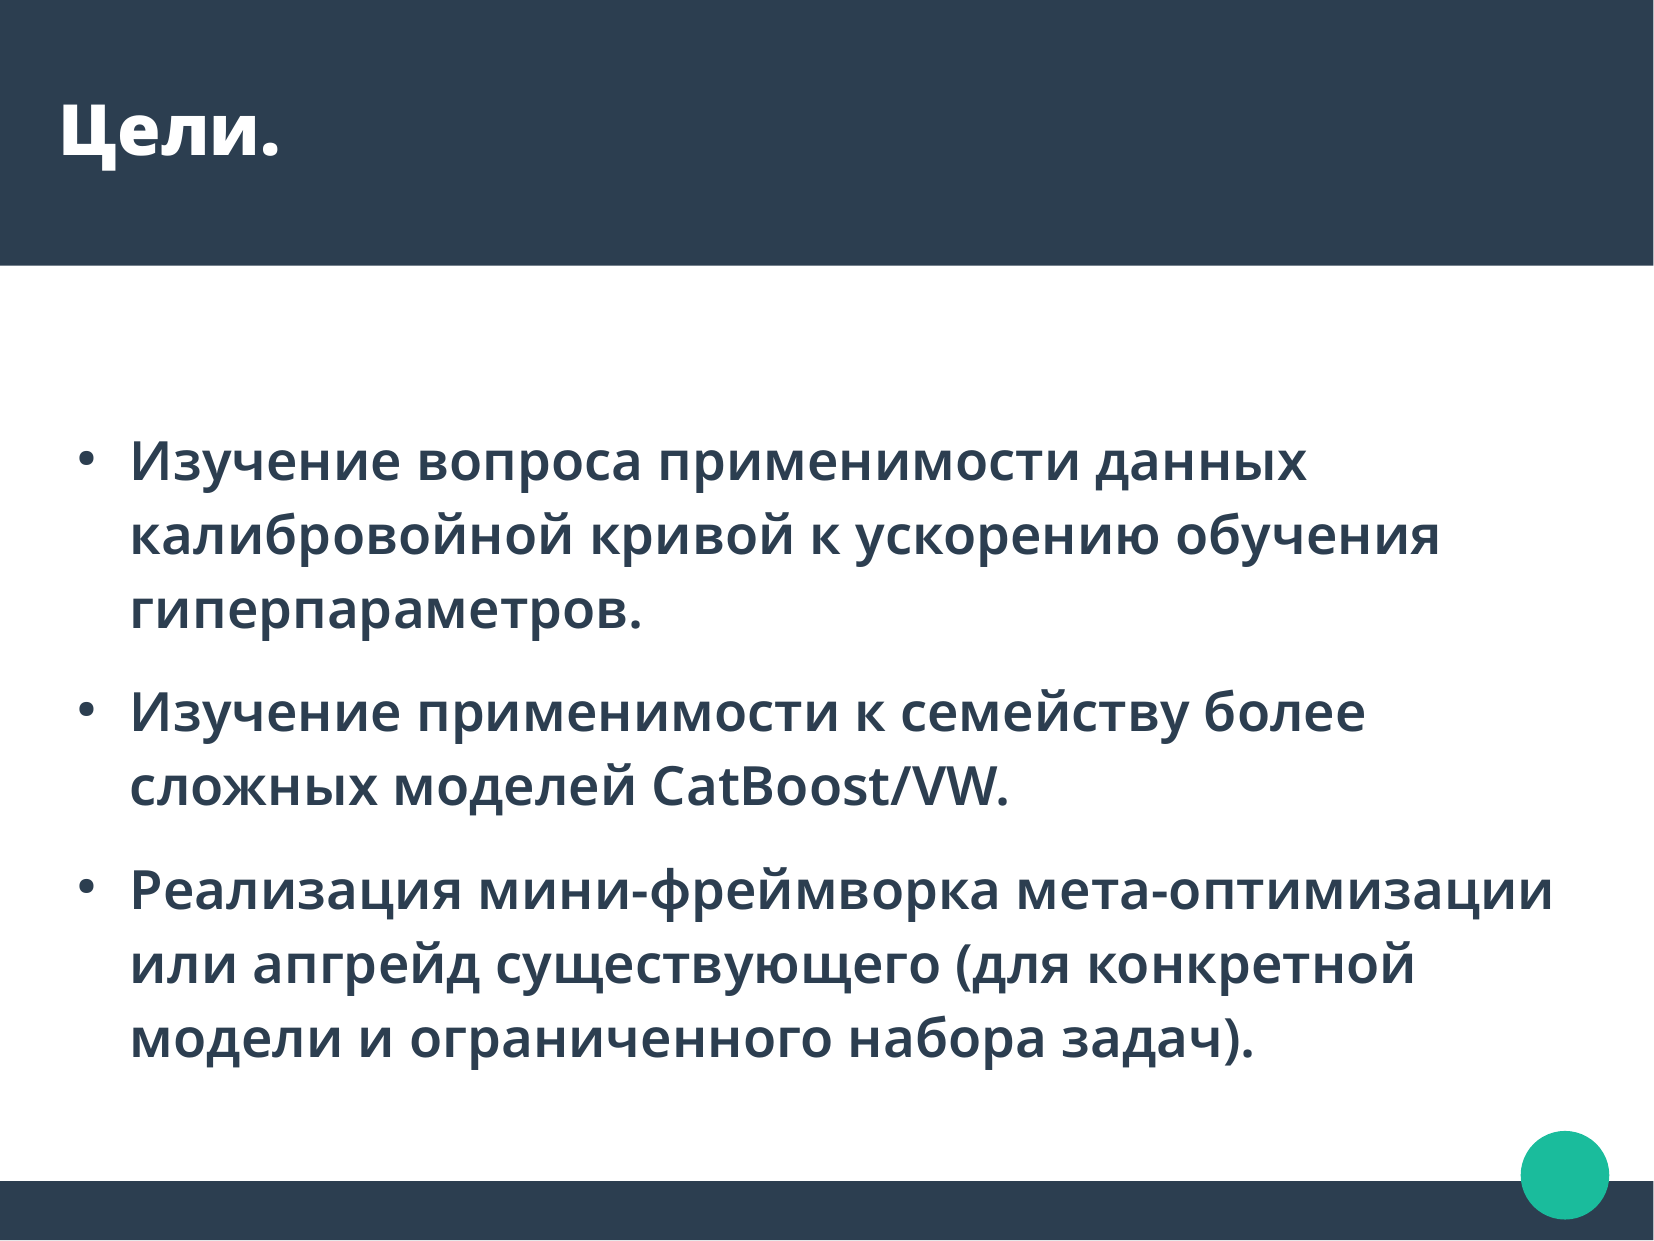

# Цели.
Изучение вопроса применимости данных калибровойной кривой к ускорению обучения гиперпараметров.
Изучение применимости к семейству более сложных моделей CatBoost/VW.
Реализация мини-фреймворка мета-оптимизации или апгрейд существующего (для конкретной модели и ограниченного набора задач).